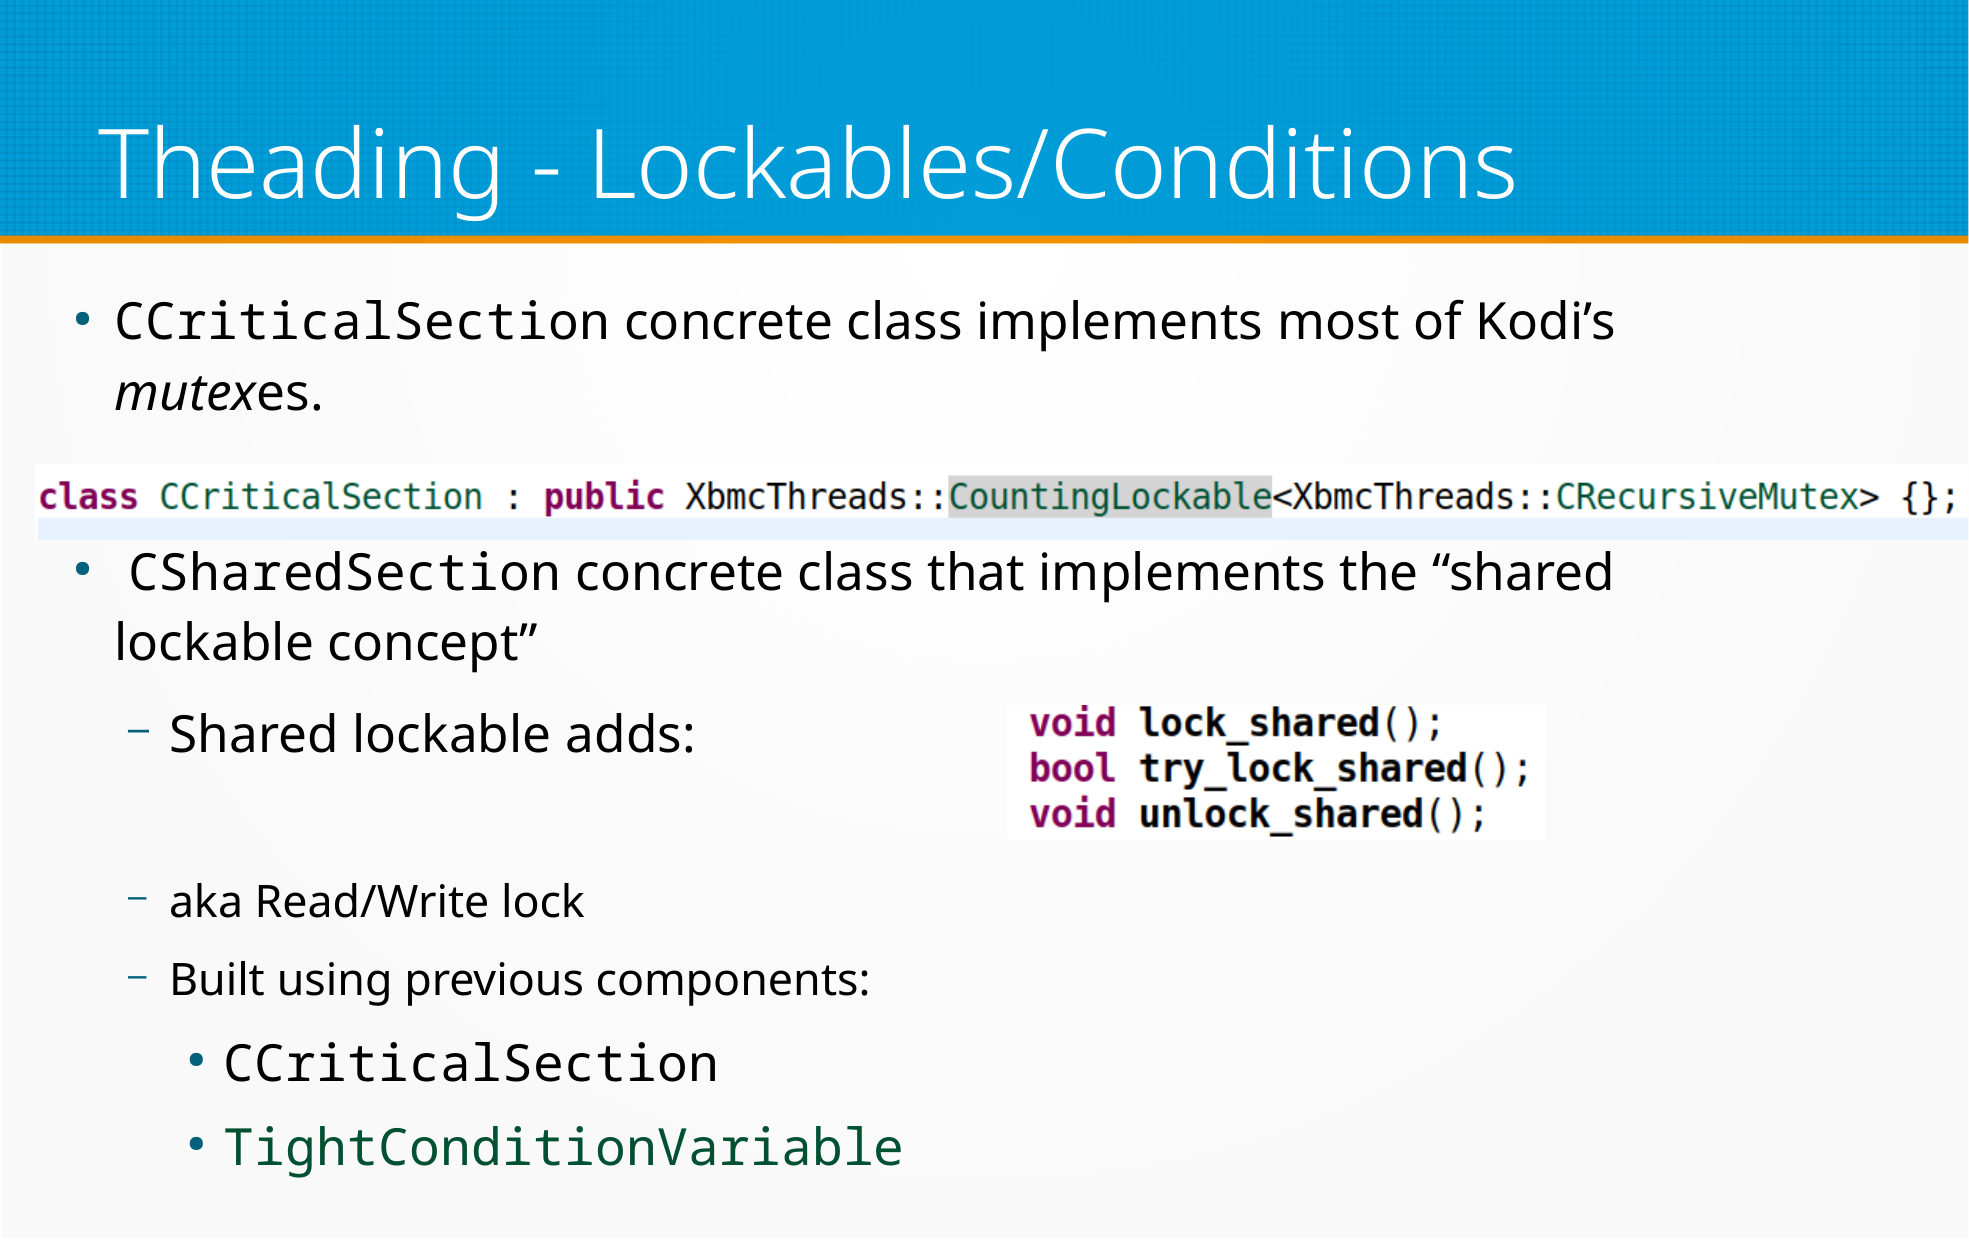

# Theading - Lockables/Conditions
CCriticalSection concrete class implements most of Kodi’s mutexes.
 CSharedSection concrete class that implements the “shared lockable concept”
Shared lockable adds:
aka Read/Write lock
Built using previous components:
CCriticalSection
TightConditionVariable